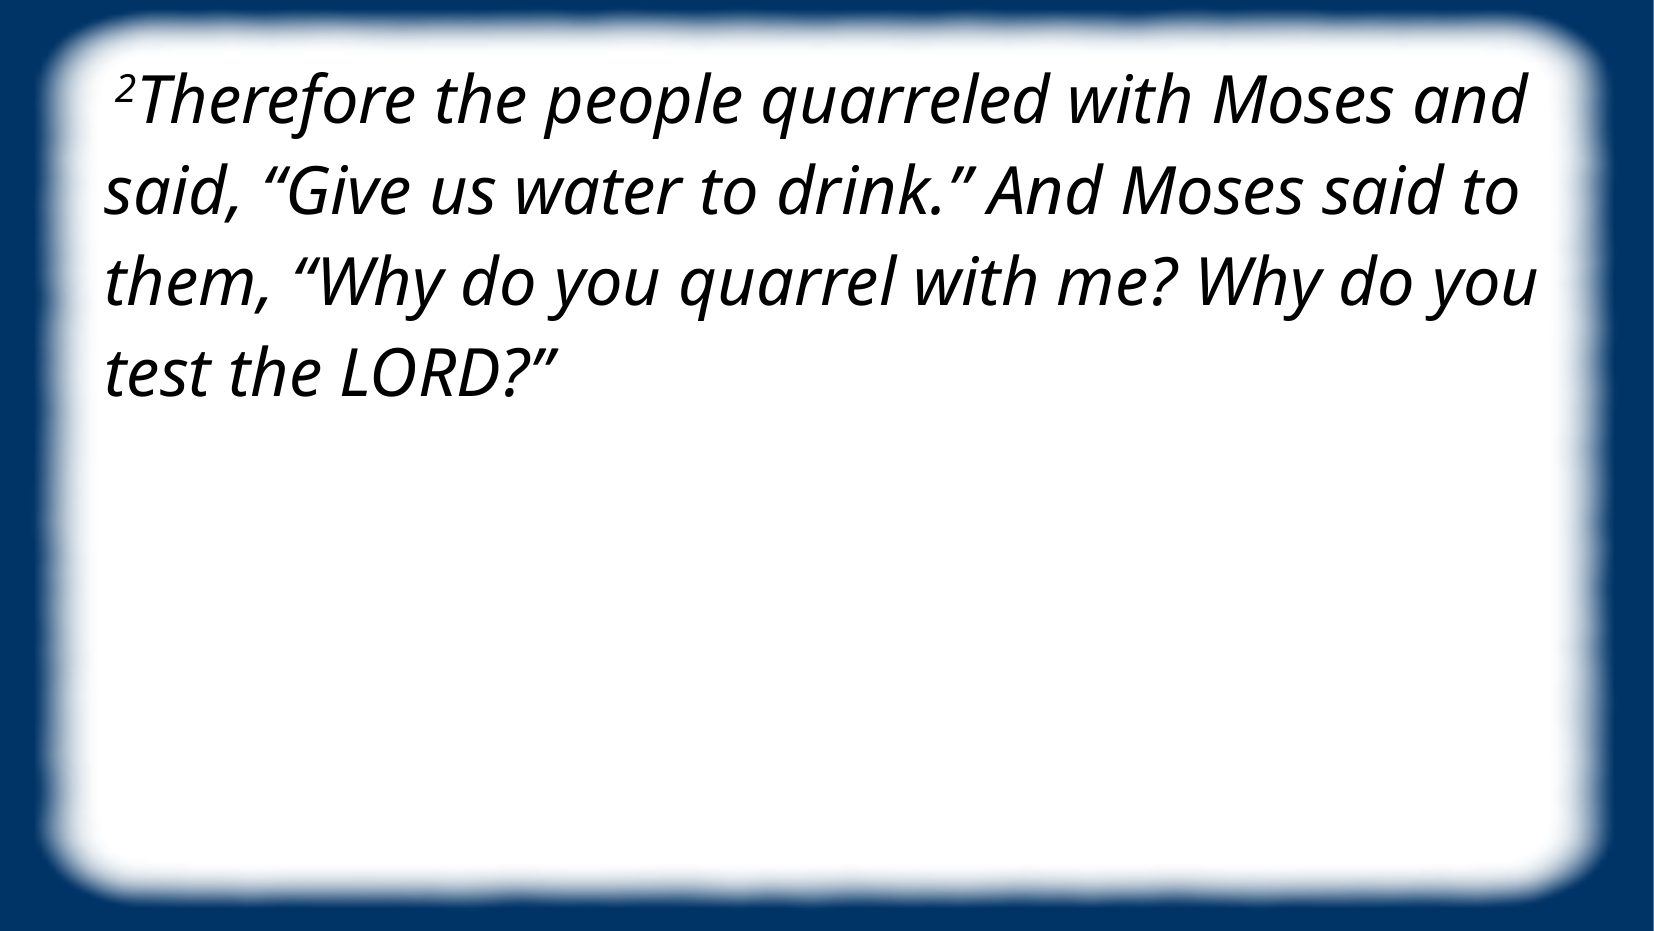

2Therefore the people quarreled with Moses and said, “Give us water to drink.” And Moses said to them, “Why do you quarrel with me? Why do you test the LORD?”